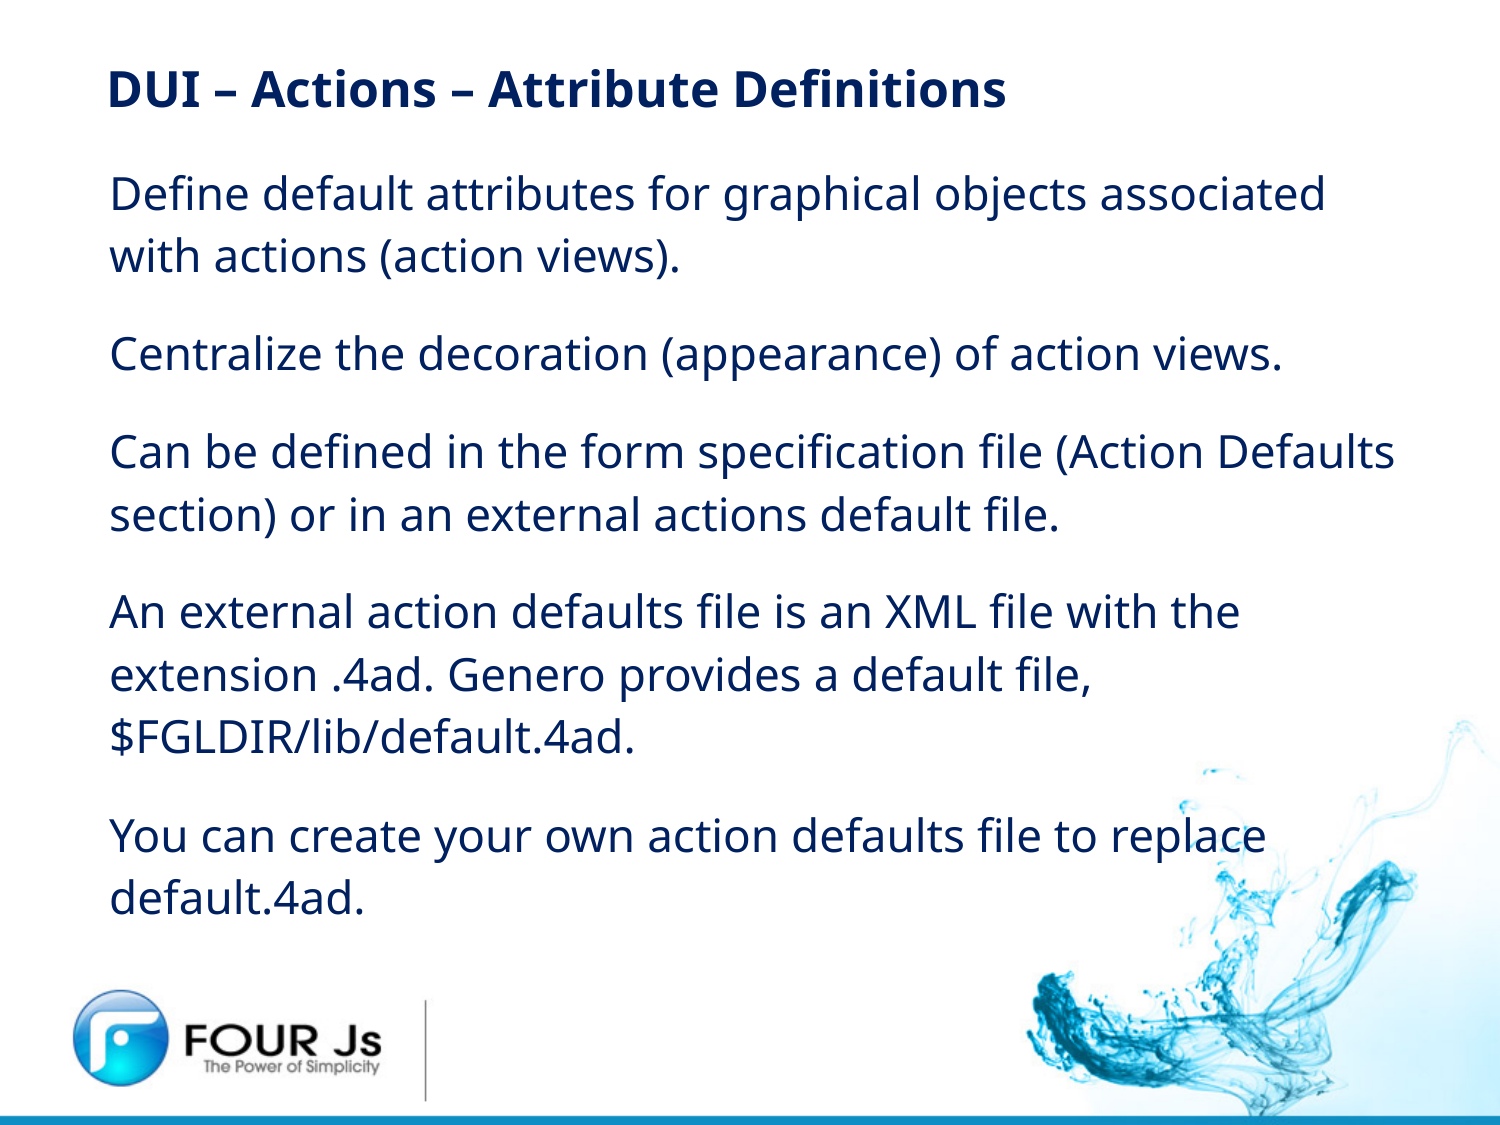

# DUI – Actions – Attribute Definitions
Define default attributes for graphical objects associated with actions (action views).
Centralize the decoration (appearance) of action views.
Can be defined in the form specification file (Action Defaults section) or in an external actions default file.
An external action defaults file is an XML file with the extension .4ad. Genero provides a default file, $FGLDIR/lib/default.4ad.
You can create your own action defaults file to replace default.4ad.